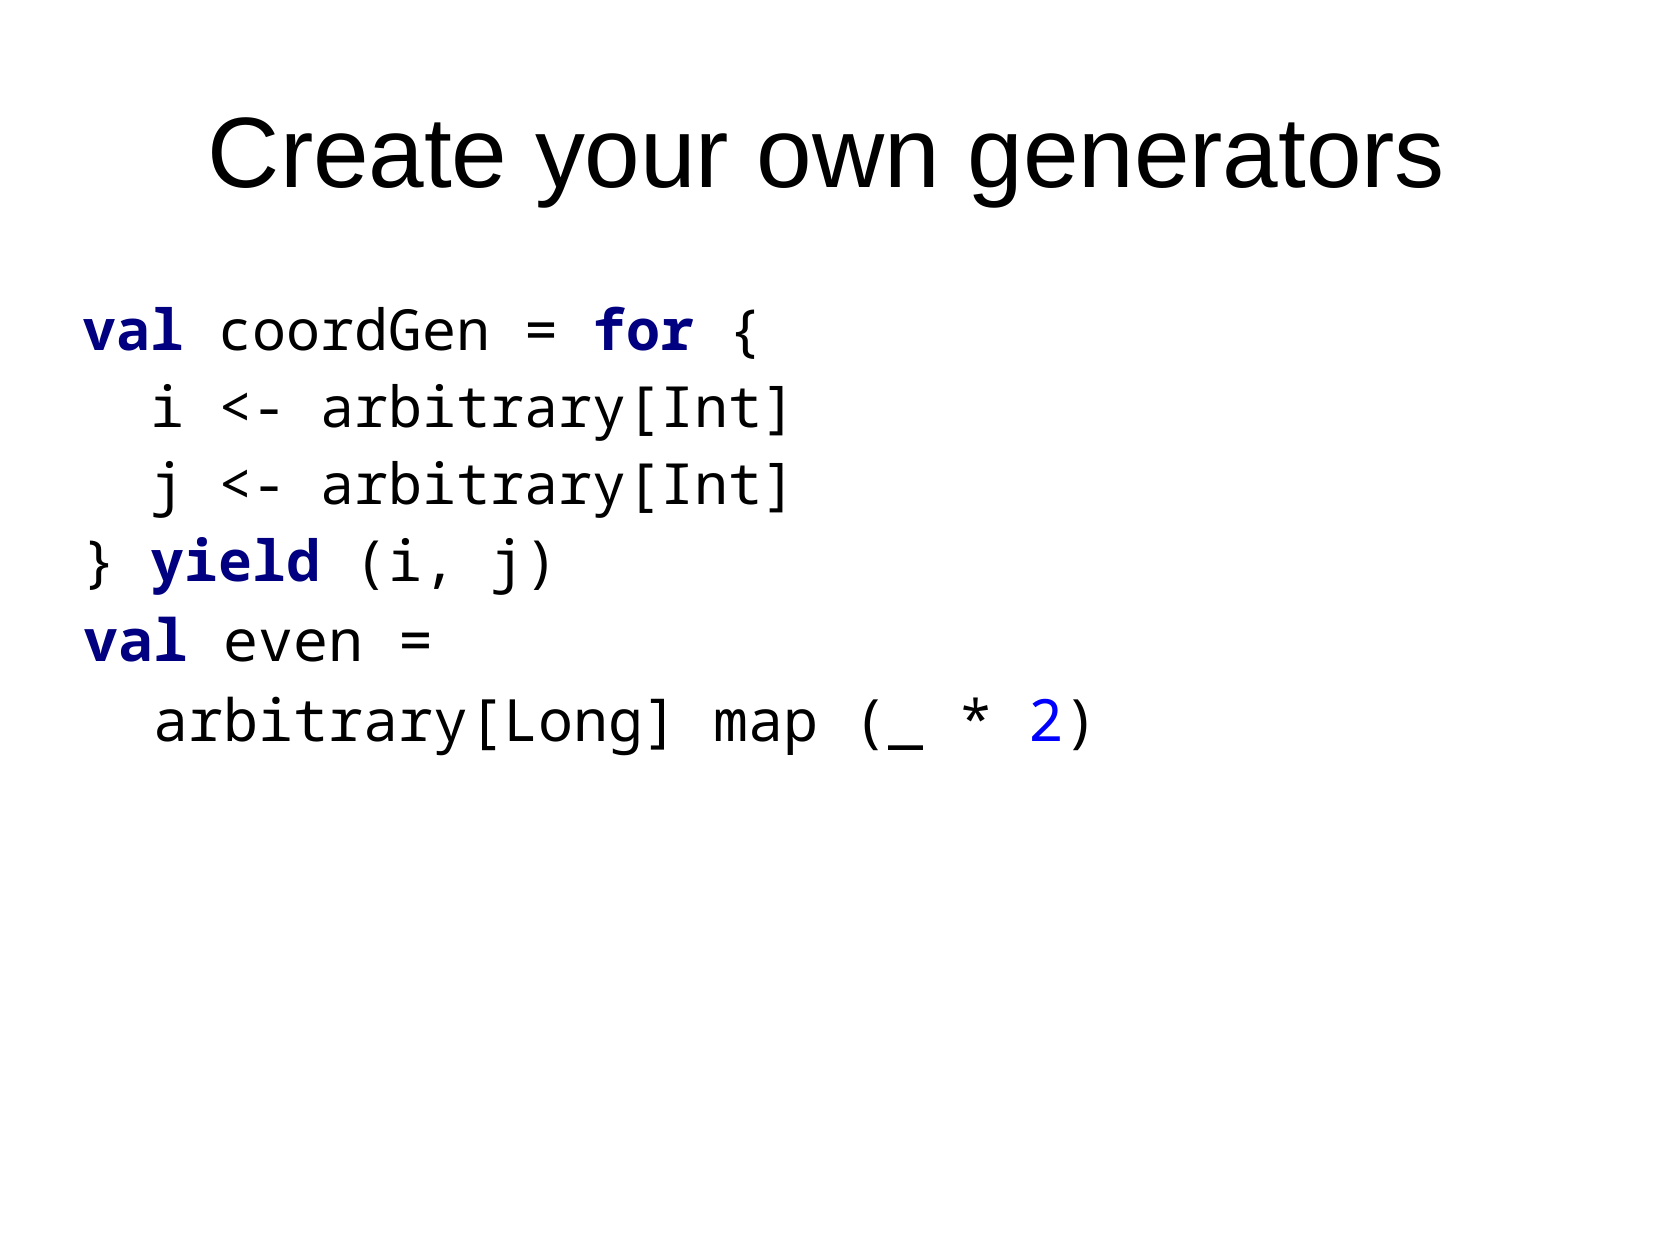

# Create your own generators
val coordGen = for {
 i <- arbitrary[Int]
 j <- arbitrary[Int]
} yield (i, j)
val even =
 arbitrary[Long] map (_ * 2)